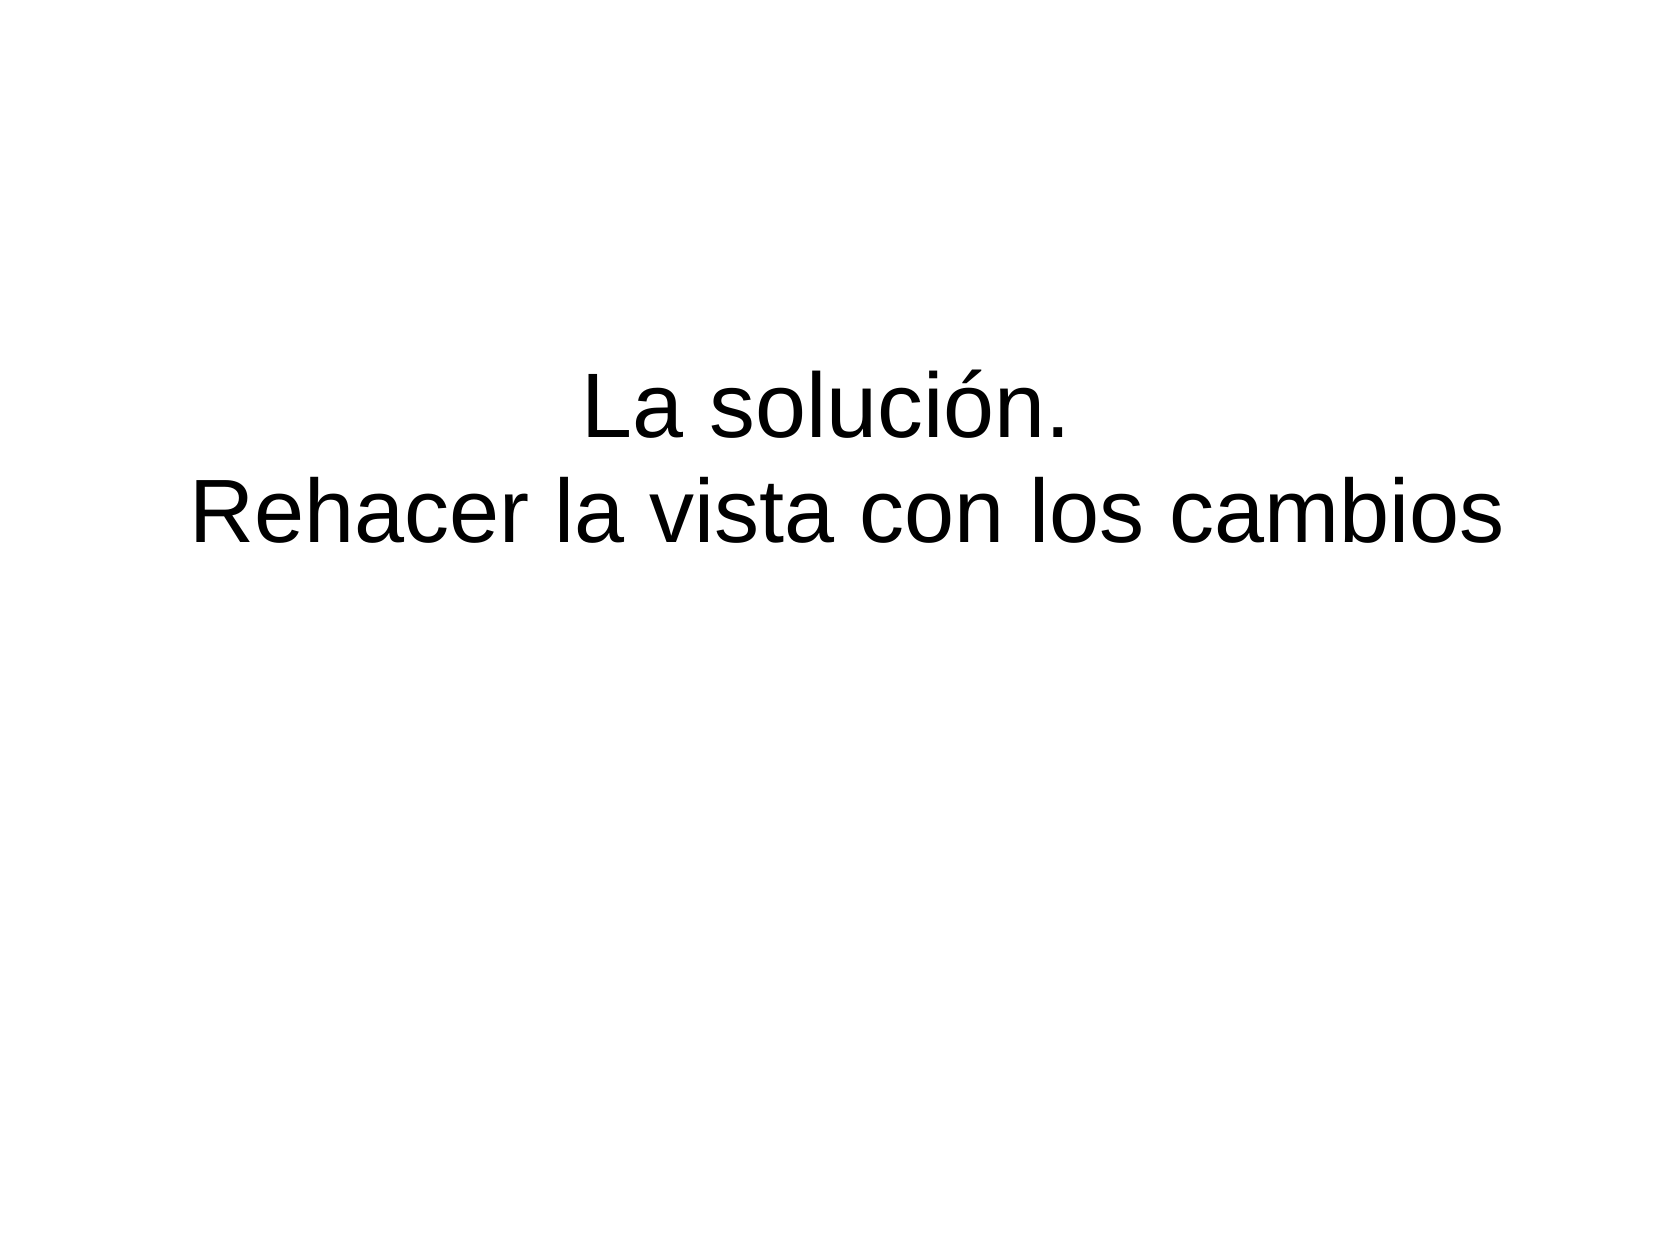

# La solución.
Rehacer la vista con los cambios